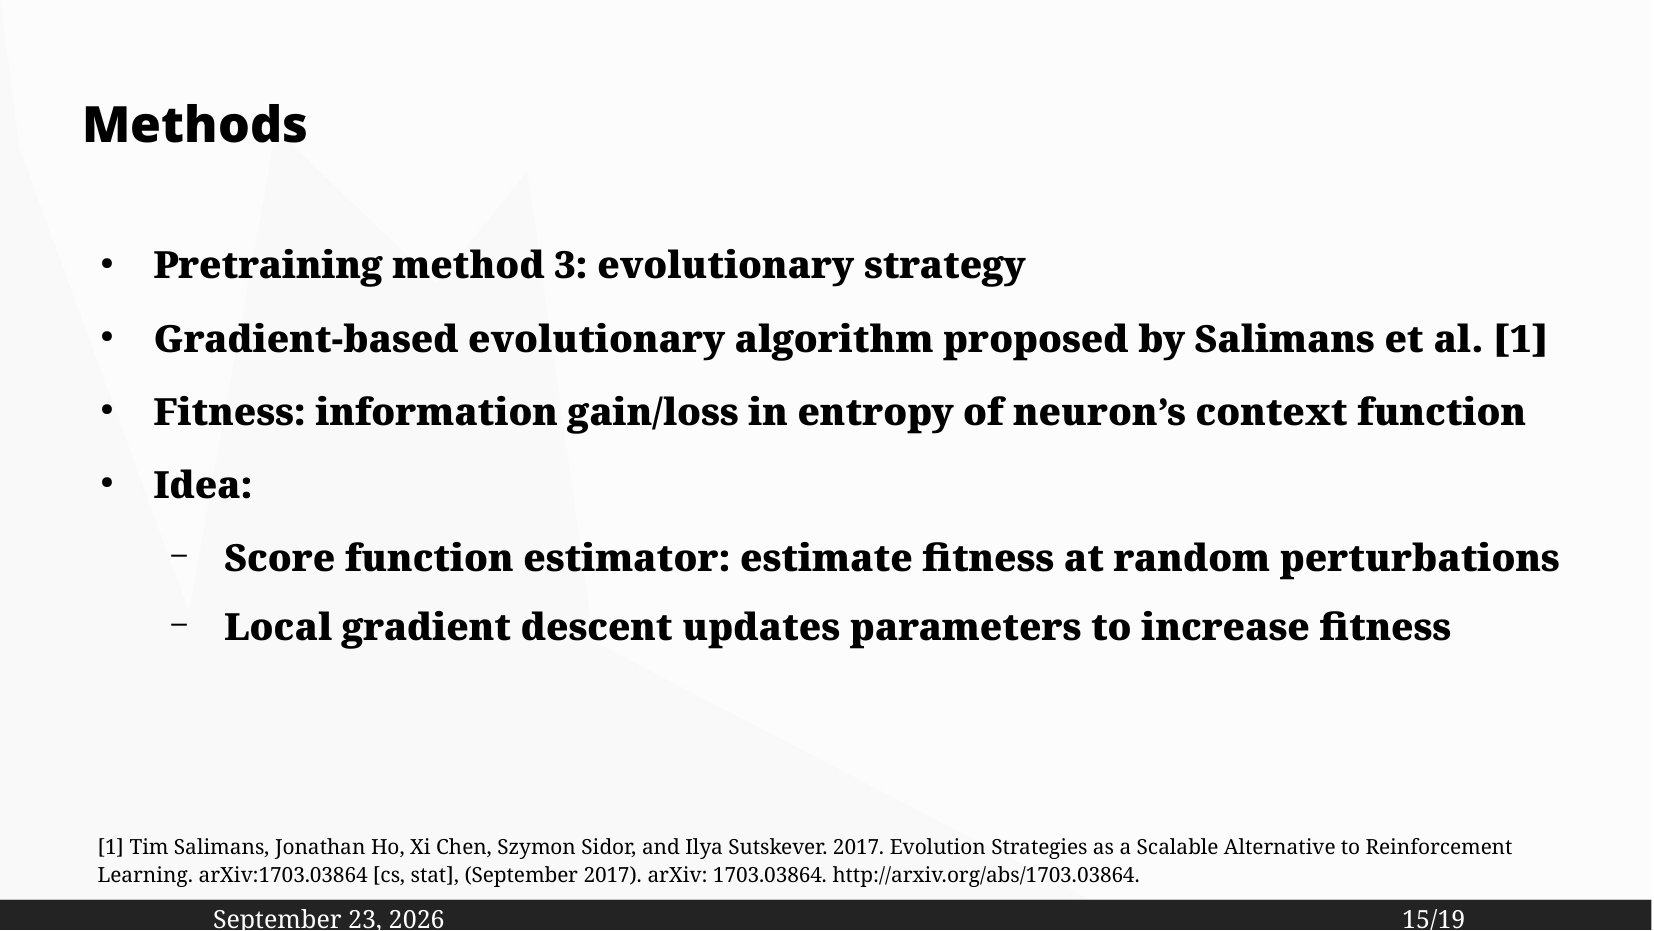

# Methods
Pretraining method 3: evolutionary strategy
Gradient-based evolutionary algorithm proposed by Salimans et al. [1]
Fitness: information gain/loss in entropy of neuron’s context function
Idea:
Score function estimator: estimate fitness at random perturbations
Local gradient descent updates parameters to increase fitness
[1] Tim Salimans, Jonathan Ho, Xi Chen, Szymon Sidor, and Ilya Sutskever. 2017. Evolution Strategies as a Scalable Alternative to Reinforcement Learning. arXiv:1703.03864 [cs, stat], (September 2017). arXiv: 1703.03864. http://arxiv.org/abs/1703.03864.